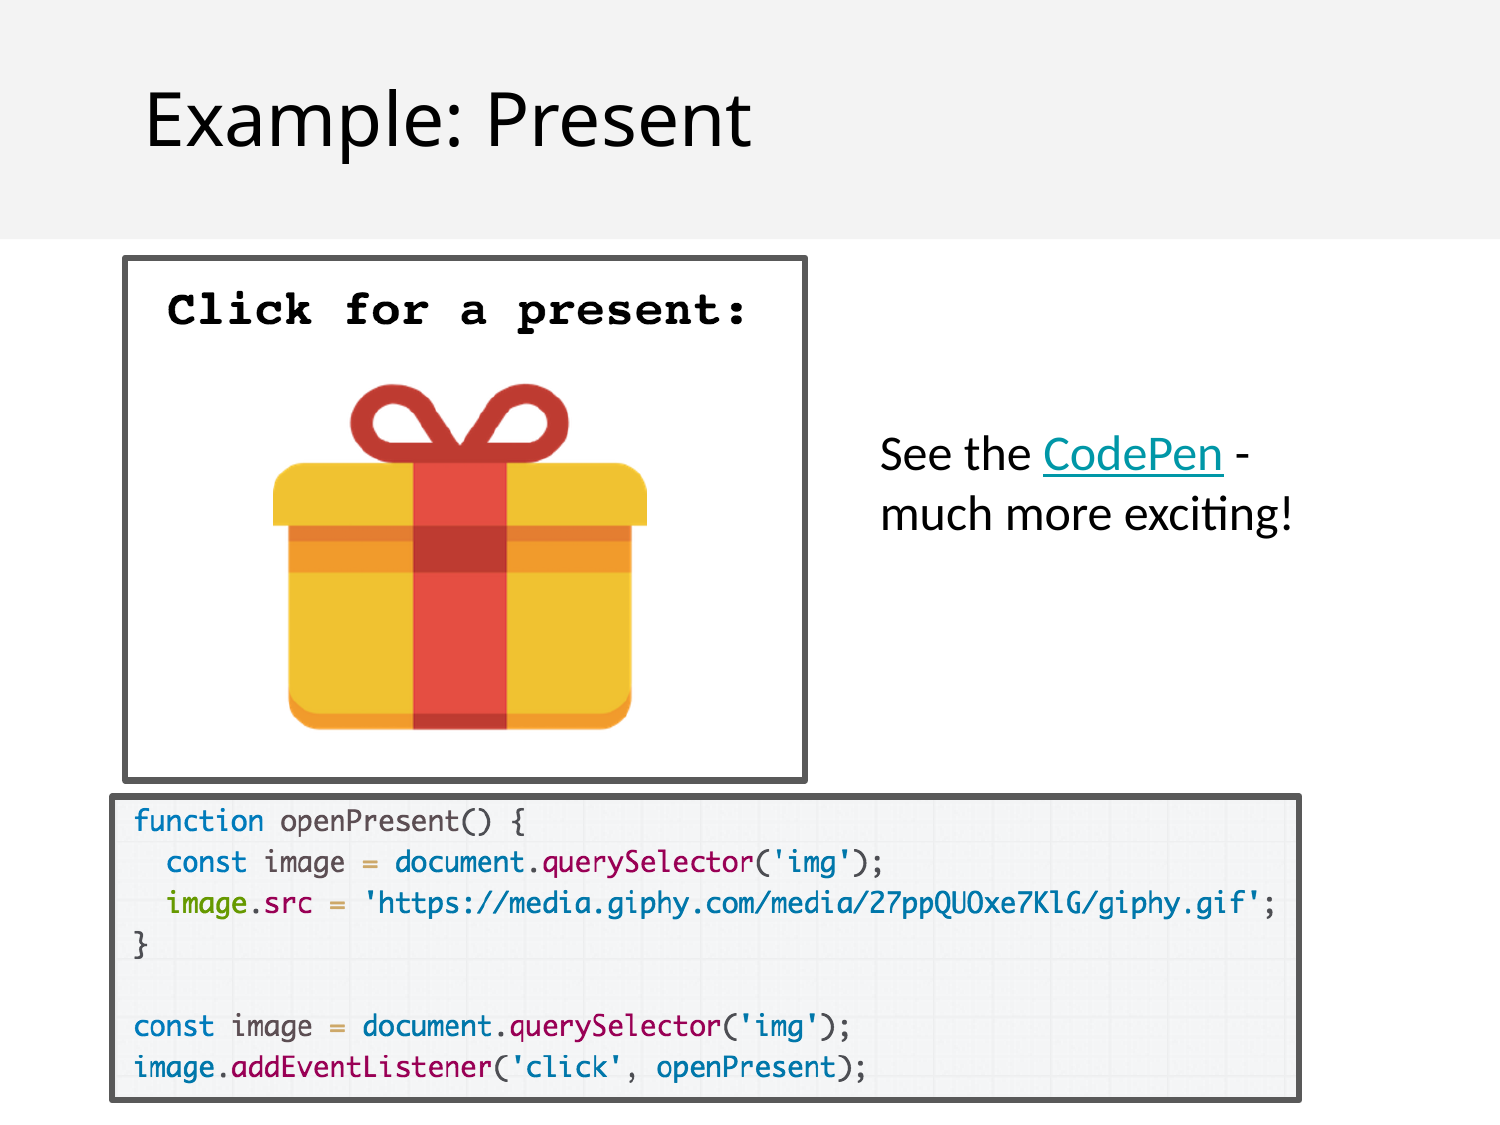

# Example: Present
See the CodePen -
much more exciting!